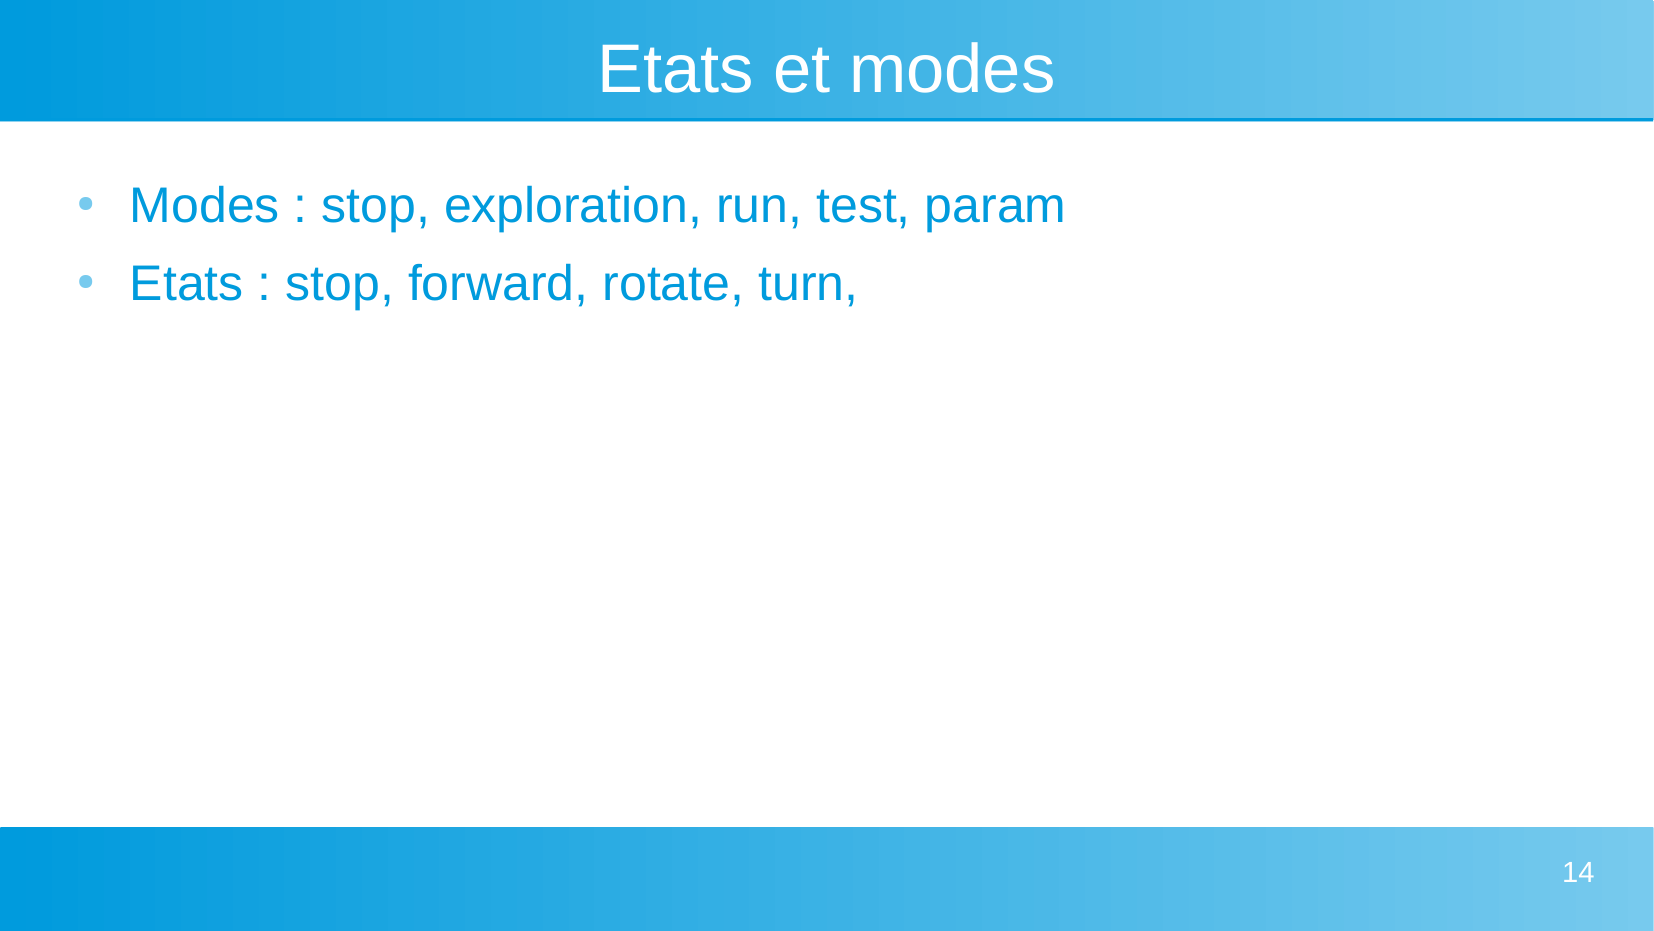

# Etats et modes
Modes : stop, exploration, run, test, param
Etats : stop, forward, rotate, turn,
14